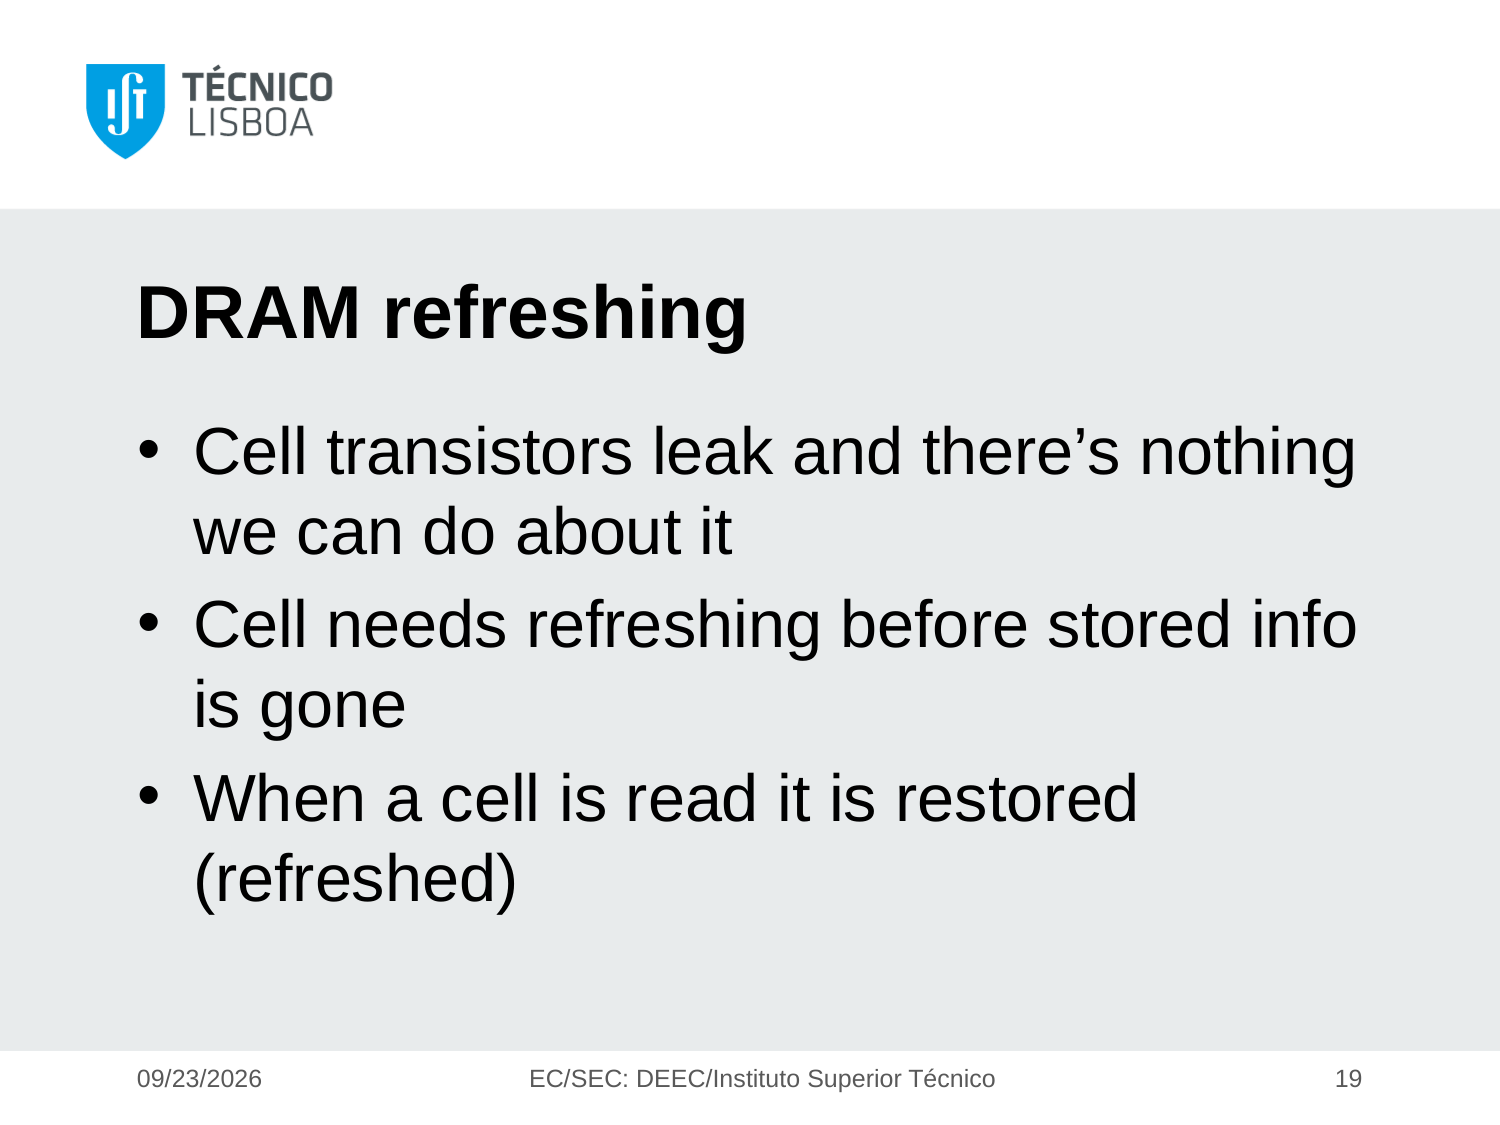

# DRAM refreshing
Cell transistors leak and there’s nothing we can do about it
Cell needs refreshing before stored info is gone
When a cell is read it is restored (refreshed)
EC/SEC: DEEC/Instituto Superior Técnico